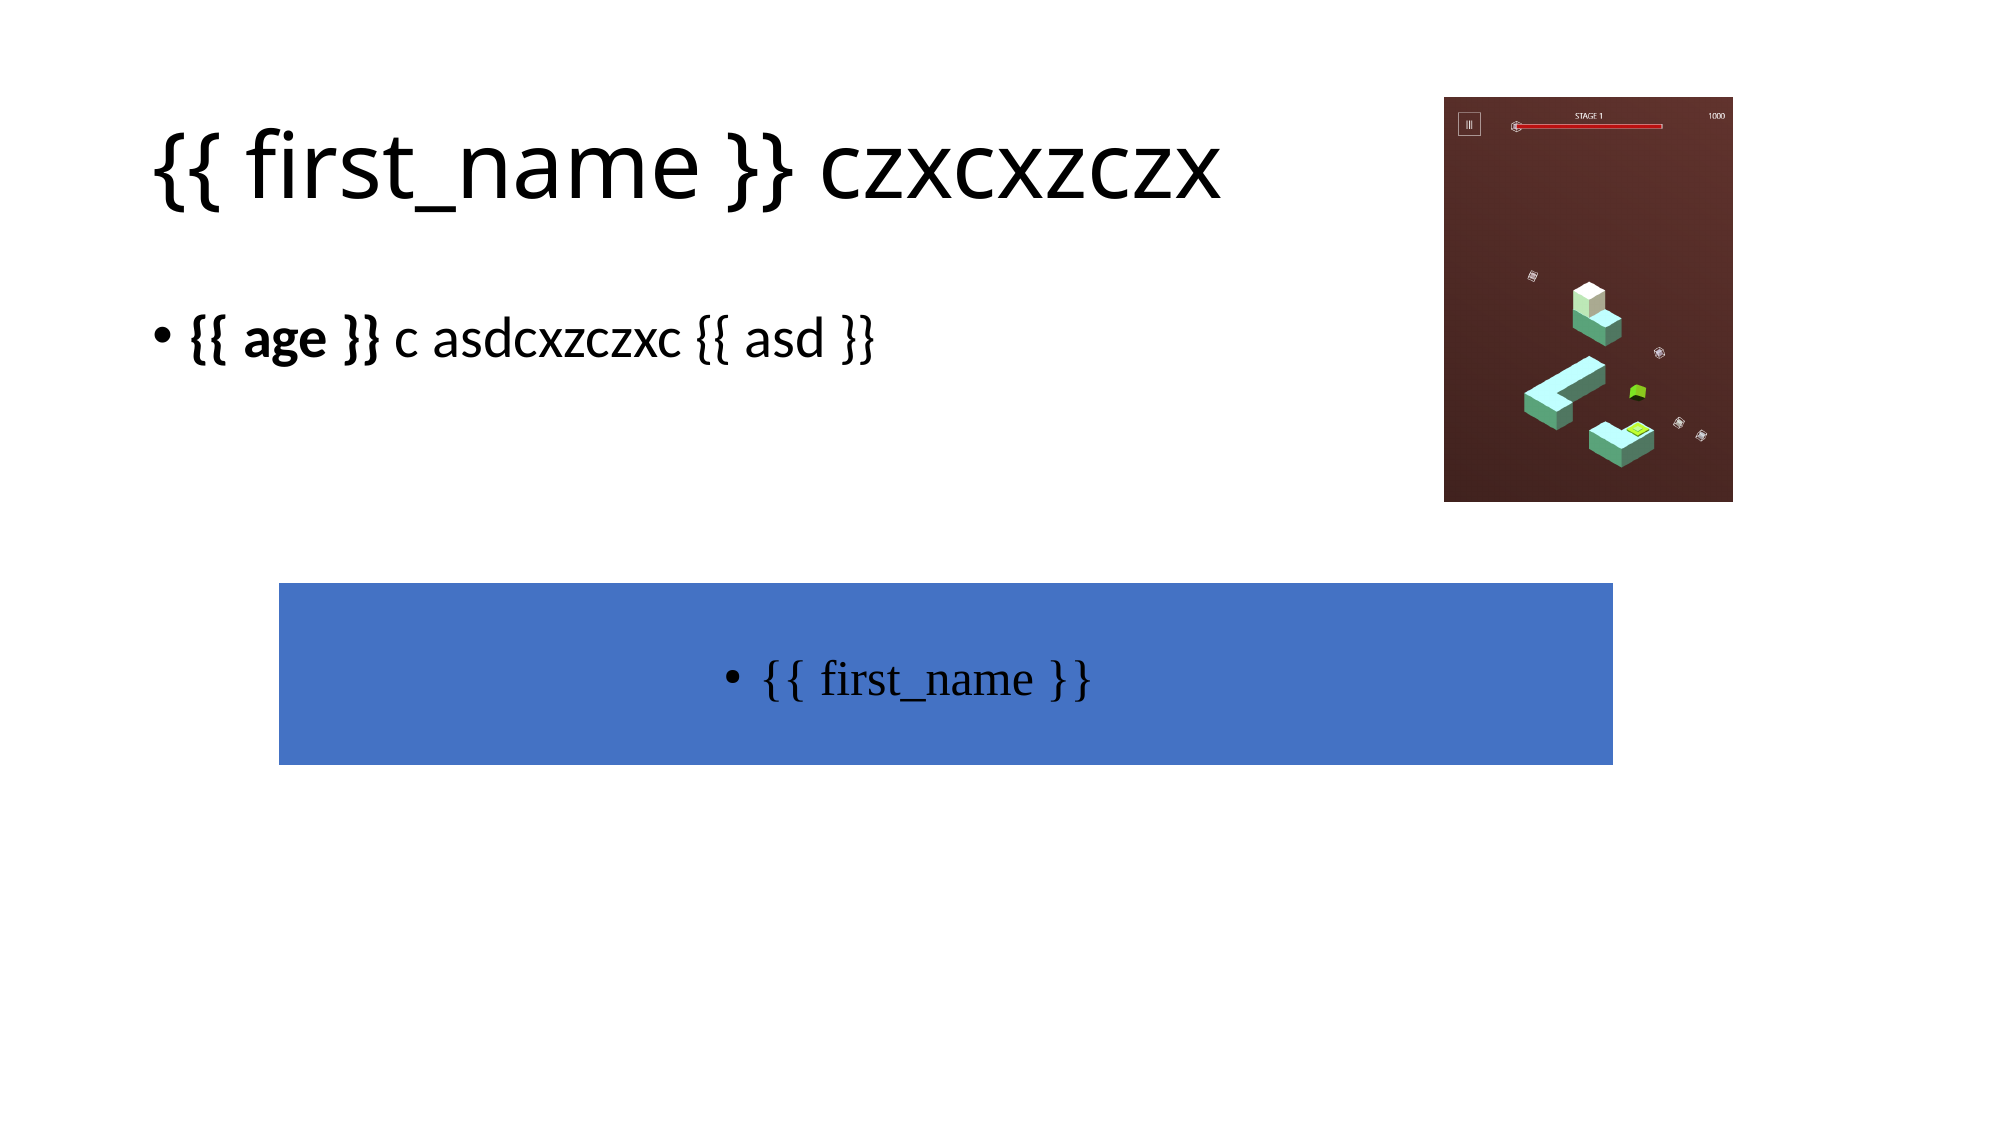

# {{ first_name }} czxcxzczx
{{ age }} c asdcxzczxc {{ asd }}
| | | |
| --- | --- | --- |
| | {{ first\_name }} | |
| | | |